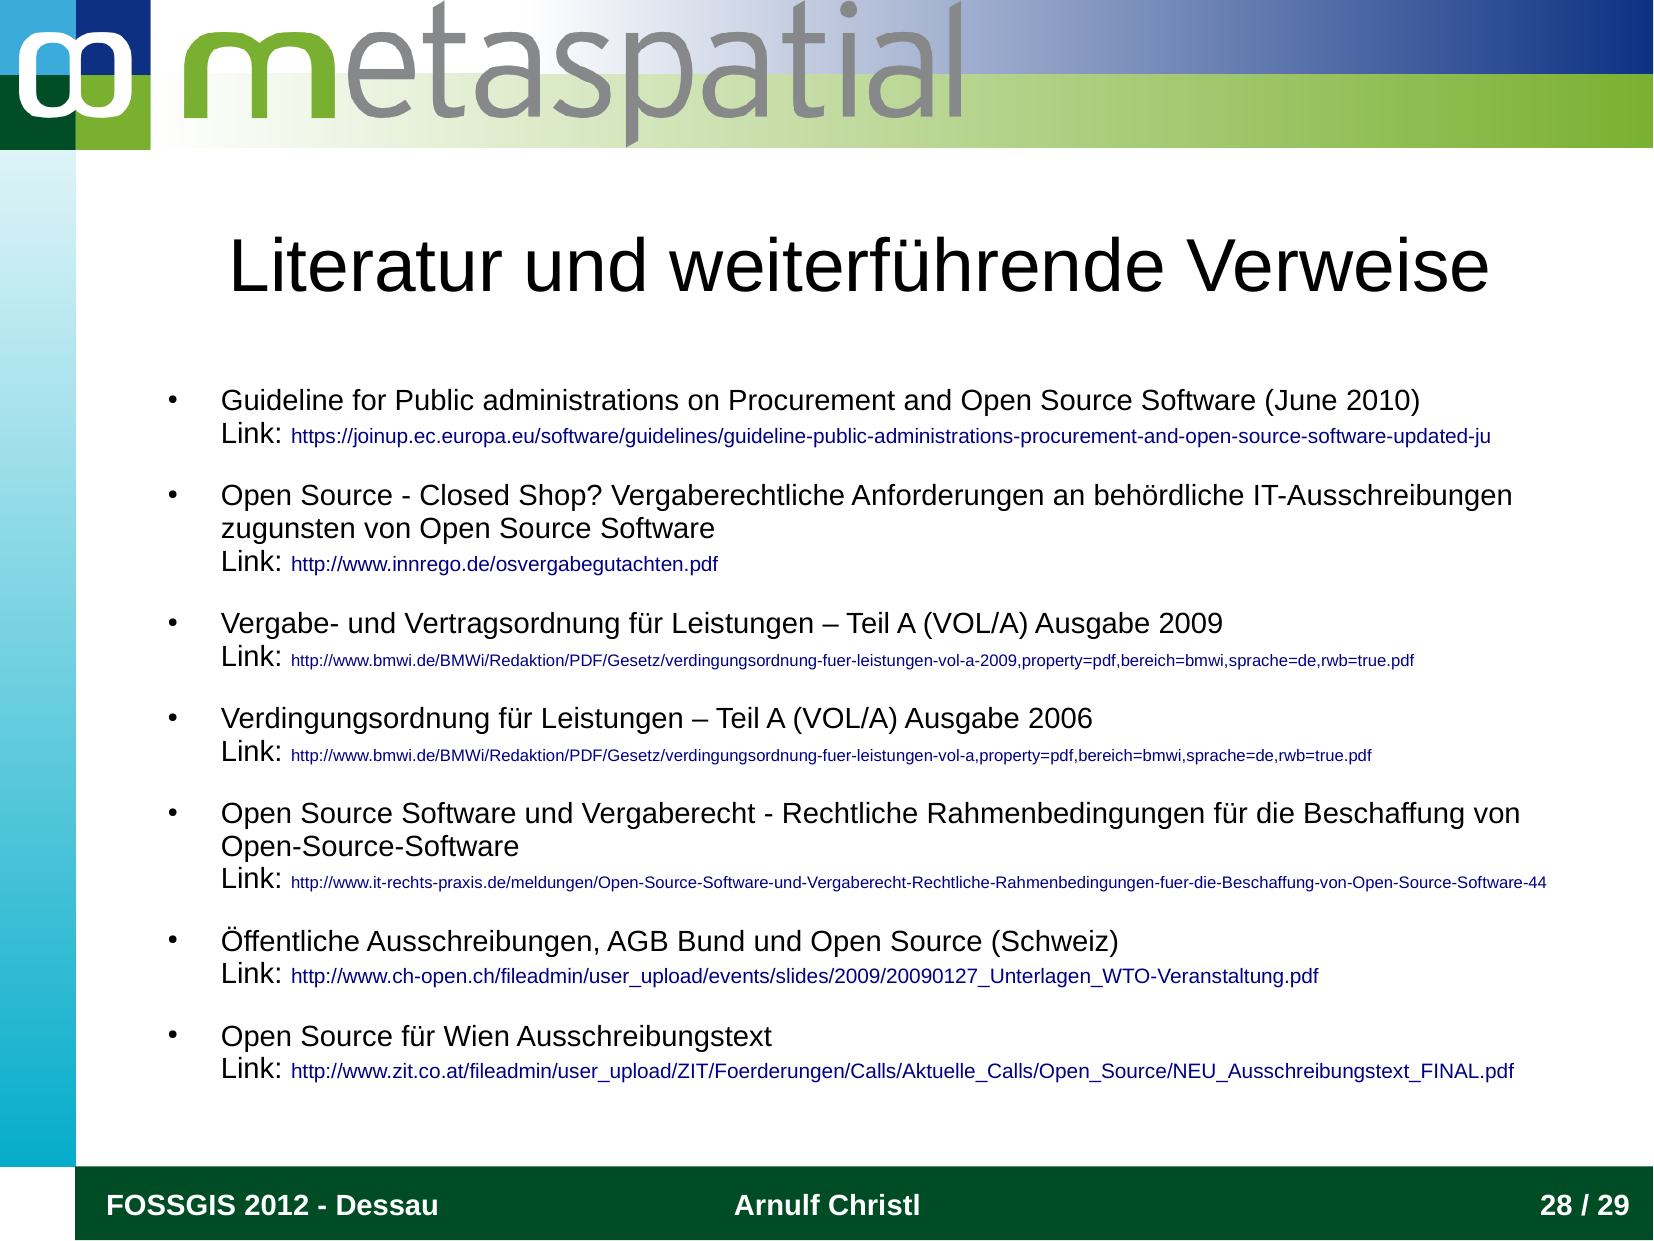

# Literatur und weiterführende Verweise
Guideline for Public administrations on Procurement and Open Source Software (June 2010)
Link: https://joinup.ec.europa.eu/software/guidelines/guideline-public-administrations-procurement-and-open-source-software-updated-ju
Open Source - Closed Shop? Vergaberechtliche Anforderungen an behördliche IT-Ausschreibungen zugunsten von Open Source Software
Link: http://www.innrego.de/osvergabegutachten.pdf
Vergabe- und Vertragsordnung für Leistungen – Teil A (VOL/A) Ausgabe 2009
Link: http://www.bmwi.de/BMWi/Redaktion/PDF/Gesetz/verdingungsordnung-fuer-leistungen-vol-a-2009,property=pdf,bereich=bmwi,sprache=de,rwb=true.pdf
Verdingungsordnung für Leistungen – Teil A (VOL/A) Ausgabe 2006
Link: http://www.bmwi.de/BMWi/Redaktion/PDF/Gesetz/verdingungsordnung-fuer-leistungen-vol-a,property=pdf,bereich=bmwi,sprache=de,rwb=true.pdf
Open Source Software und Vergaberecht - Rechtliche Rahmenbedingungen für die Beschaffung von Open-Source-Software
Link: http://www.it-rechts-praxis.de/meldungen/Open-Source-Software-und-Vergaberecht-Rechtliche-Rahmenbedingungen-fuer-die-Beschaffung-von-Open-Source-Software-44
Öffentliche Ausschreibungen, AGB Bund und Open Source (Schweiz)
Link: http://www.ch-open.ch/fileadmin/user_upload/events/slides/2009/20090127_Unterlagen_WTO-Veranstaltung.pdf
Open Source für Wien Ausschreibungstext
Link: http://www.zit.co.at/fileadmin/user_upload/ZIT/Foerderungen/Calls/Aktuelle_Calls/Open_Source/NEU_Ausschreibungstext_FINAL.pdf
FOSSGIS 2012 - Dessau
Arnulf Christl
28